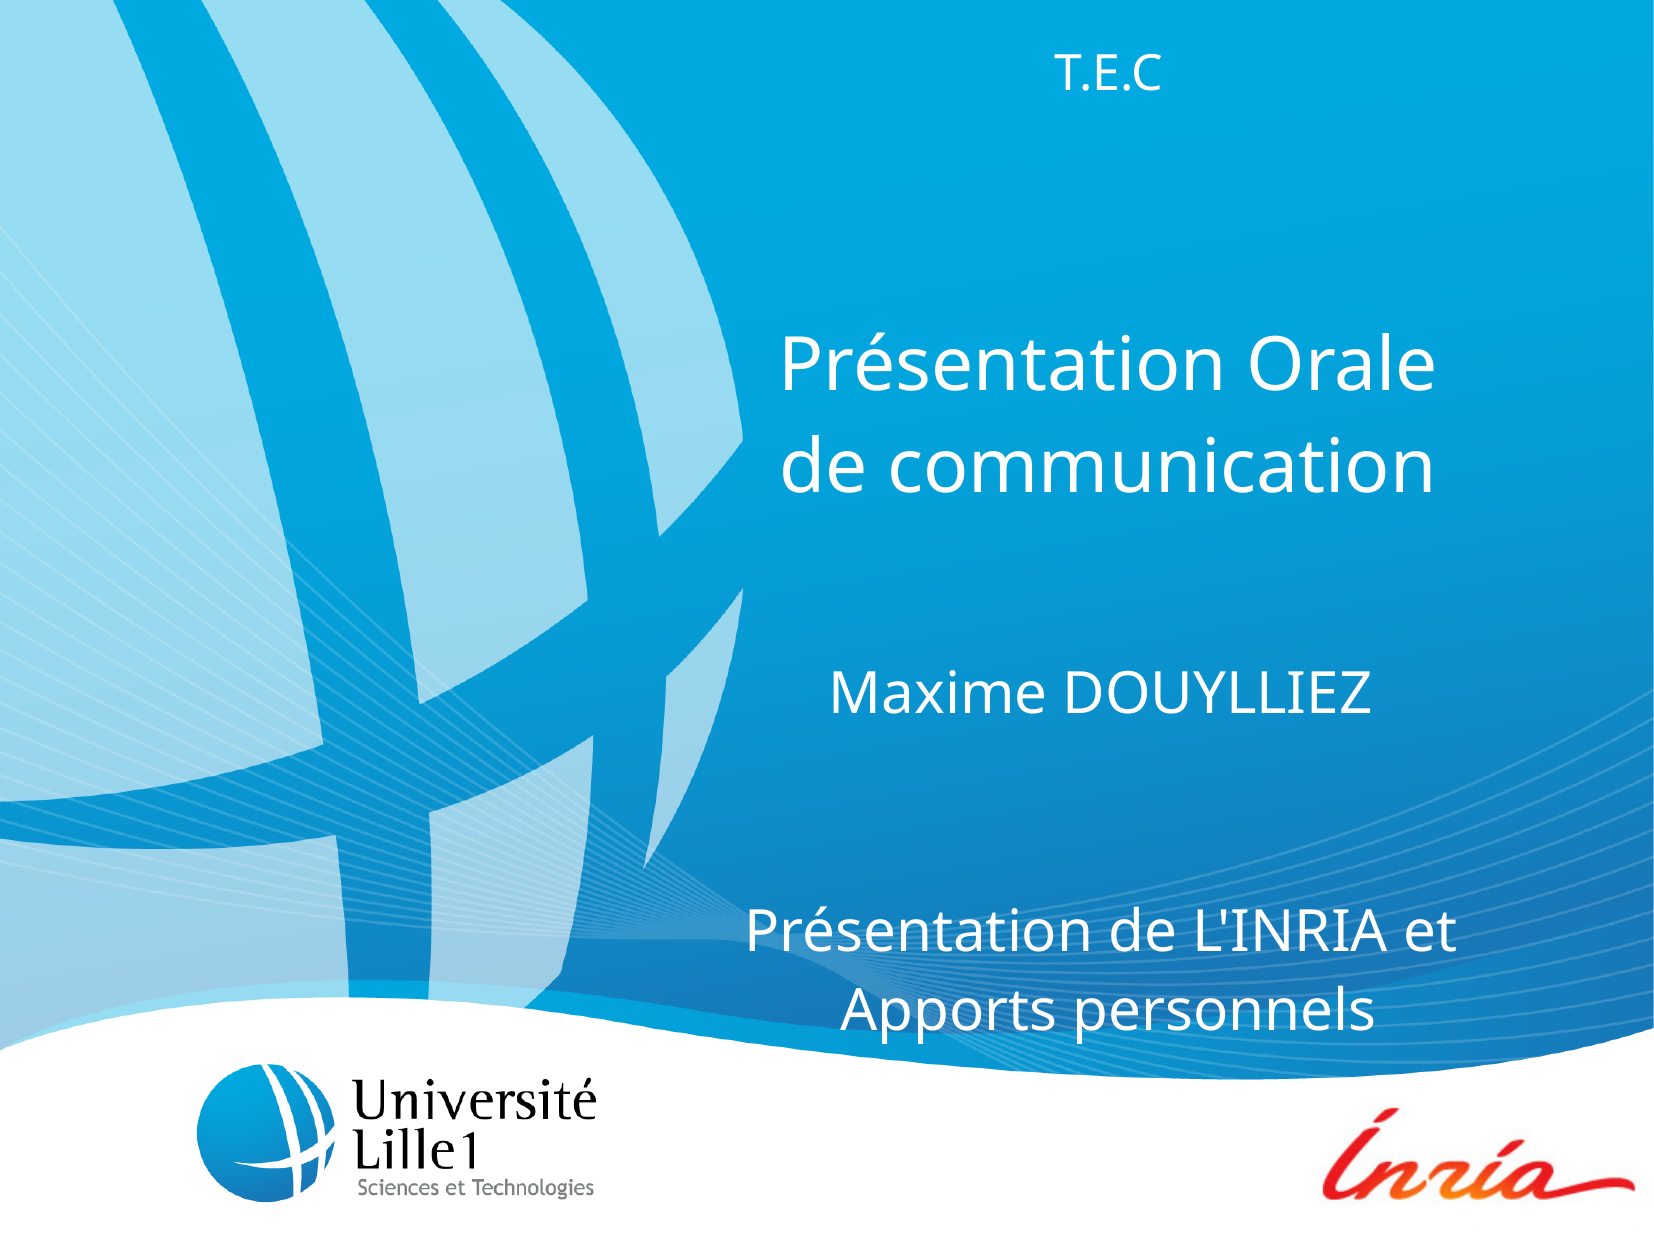

T.E.C
Présentation Orale
de communication
Maxime DOUYLLIEZ
Présentation de L'INRIA et
Apports personnels
1